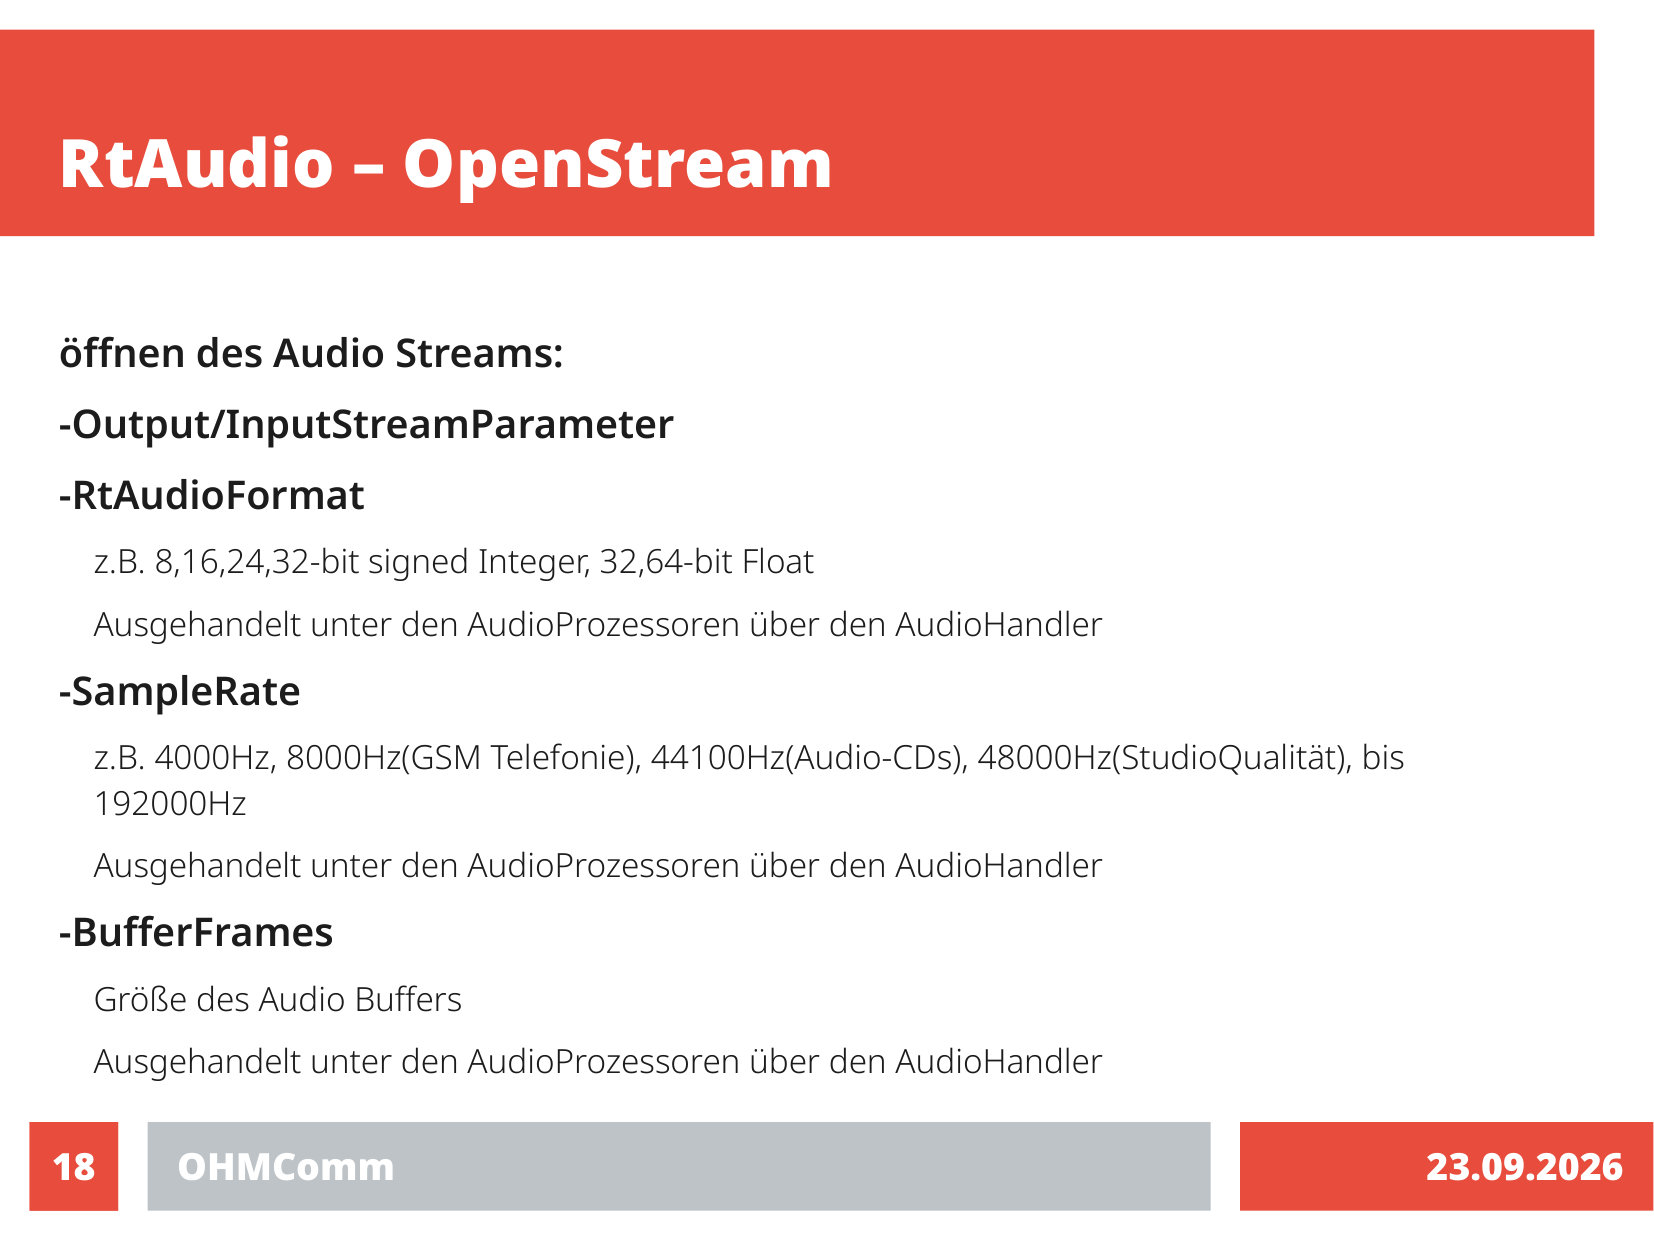

# RtAudio – OpenStream
öffnen des Audio Streams:
-Output/InputStreamParameter
-RtAudioFormat
z.B. 8,16,24,32-bit signed Integer, 32,64-bit Float
Ausgehandelt unter den AudioProzessoren über den AudioHandler
-SampleRate
z.B. 4000Hz, 8000Hz(GSM Telefonie), 44100Hz(Audio-CDs), 48000Hz(StudioQualität), bis 192000Hz
Ausgehandelt unter den AudioProzessoren über den AudioHandler
-BufferFrames
Größe des Audio Buffers
Ausgehandelt unter den AudioProzessoren über den AudioHandler
18
OHMComm